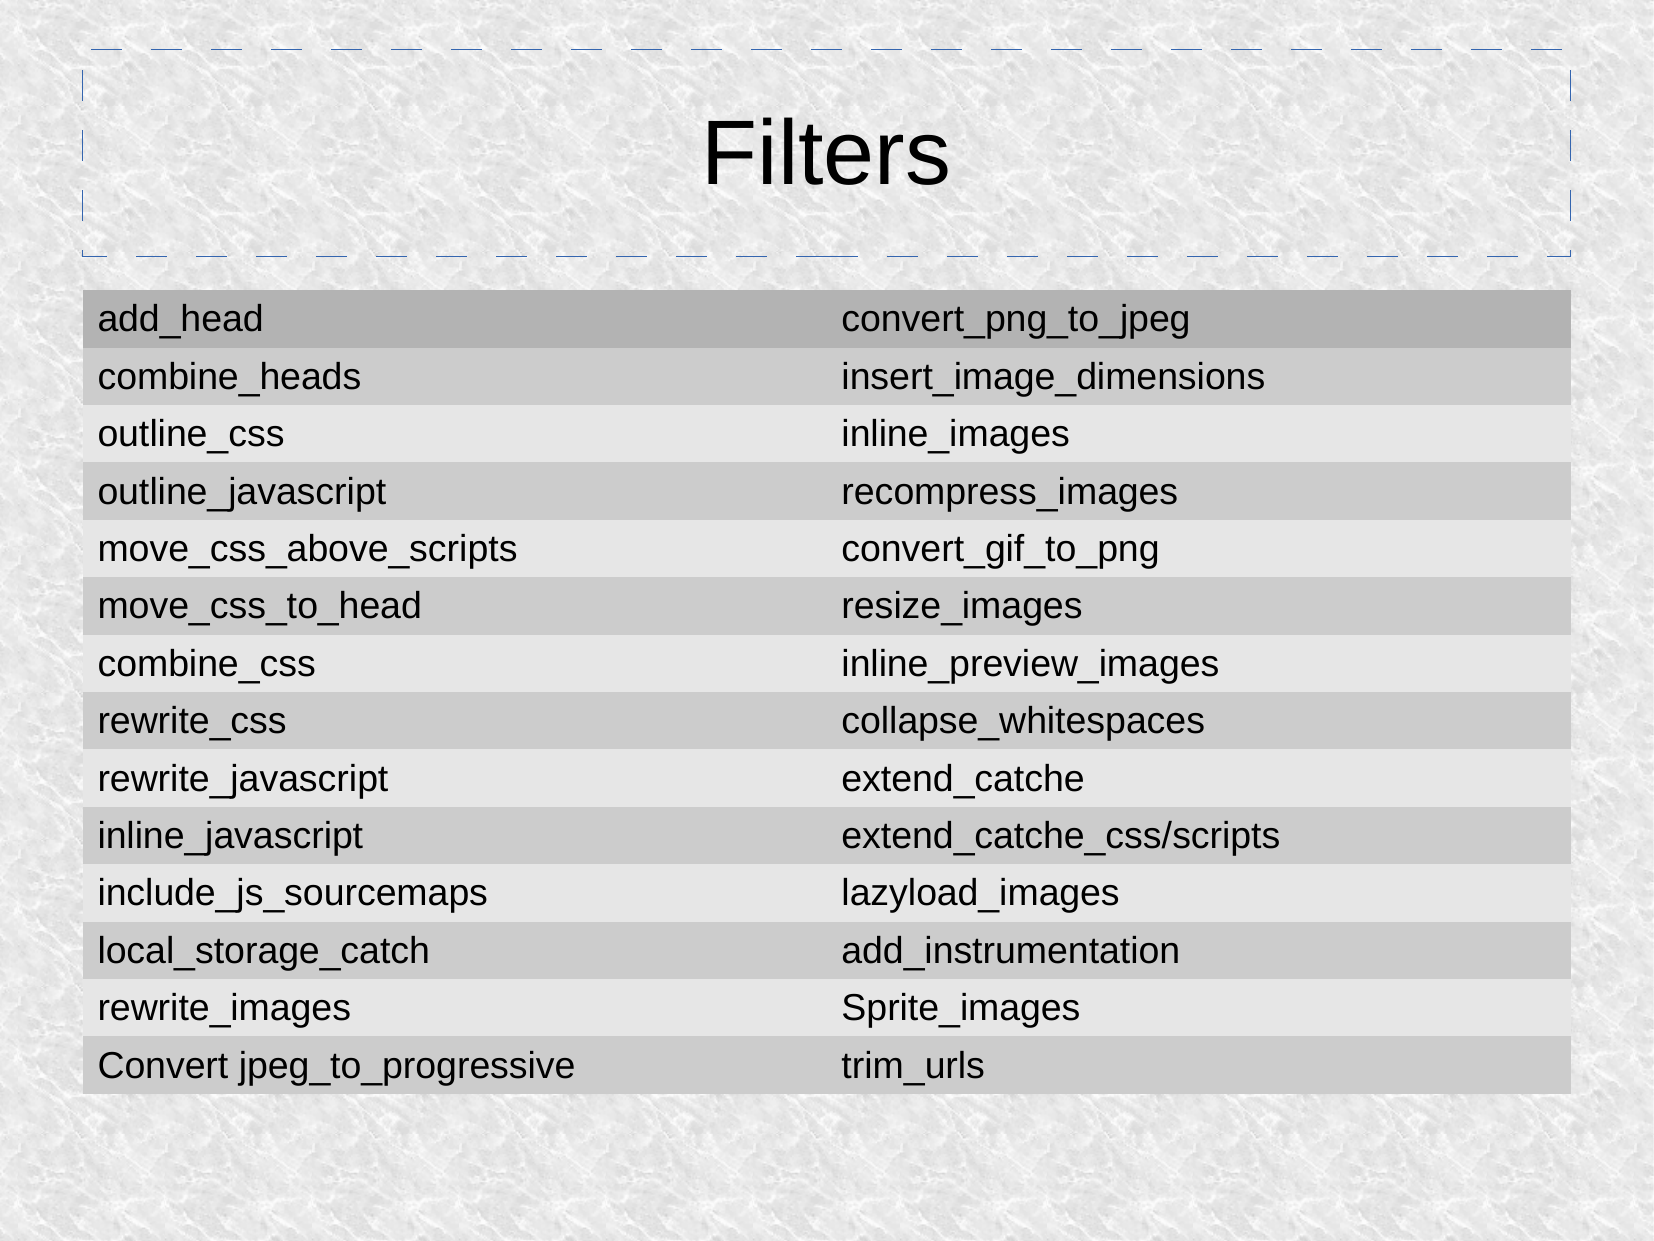

# Filters
| add\_head | convert\_png\_to\_jpeg |
| --- | --- |
| combine\_heads | insert\_image\_dimensions |
| outline\_css | inline\_images |
| outline\_javascript | recompress\_images |
| move\_css\_above\_scripts | convert\_gif\_to\_png |
| move\_css\_to\_head | resize\_images |
| combine\_css | inline\_preview\_images |
| rewrite\_css | collapse\_whitespaces |
| rewrite\_javascript | extend\_catche |
| inline\_javascript | extend\_catche\_css/scripts |
| include\_js\_sourcemaps | lazyload\_images |
| local\_storage\_catch | add\_instrumentation |
| rewrite\_images | Sprite\_images |
| Convert jpeg\_to\_progressive | trim\_urls |